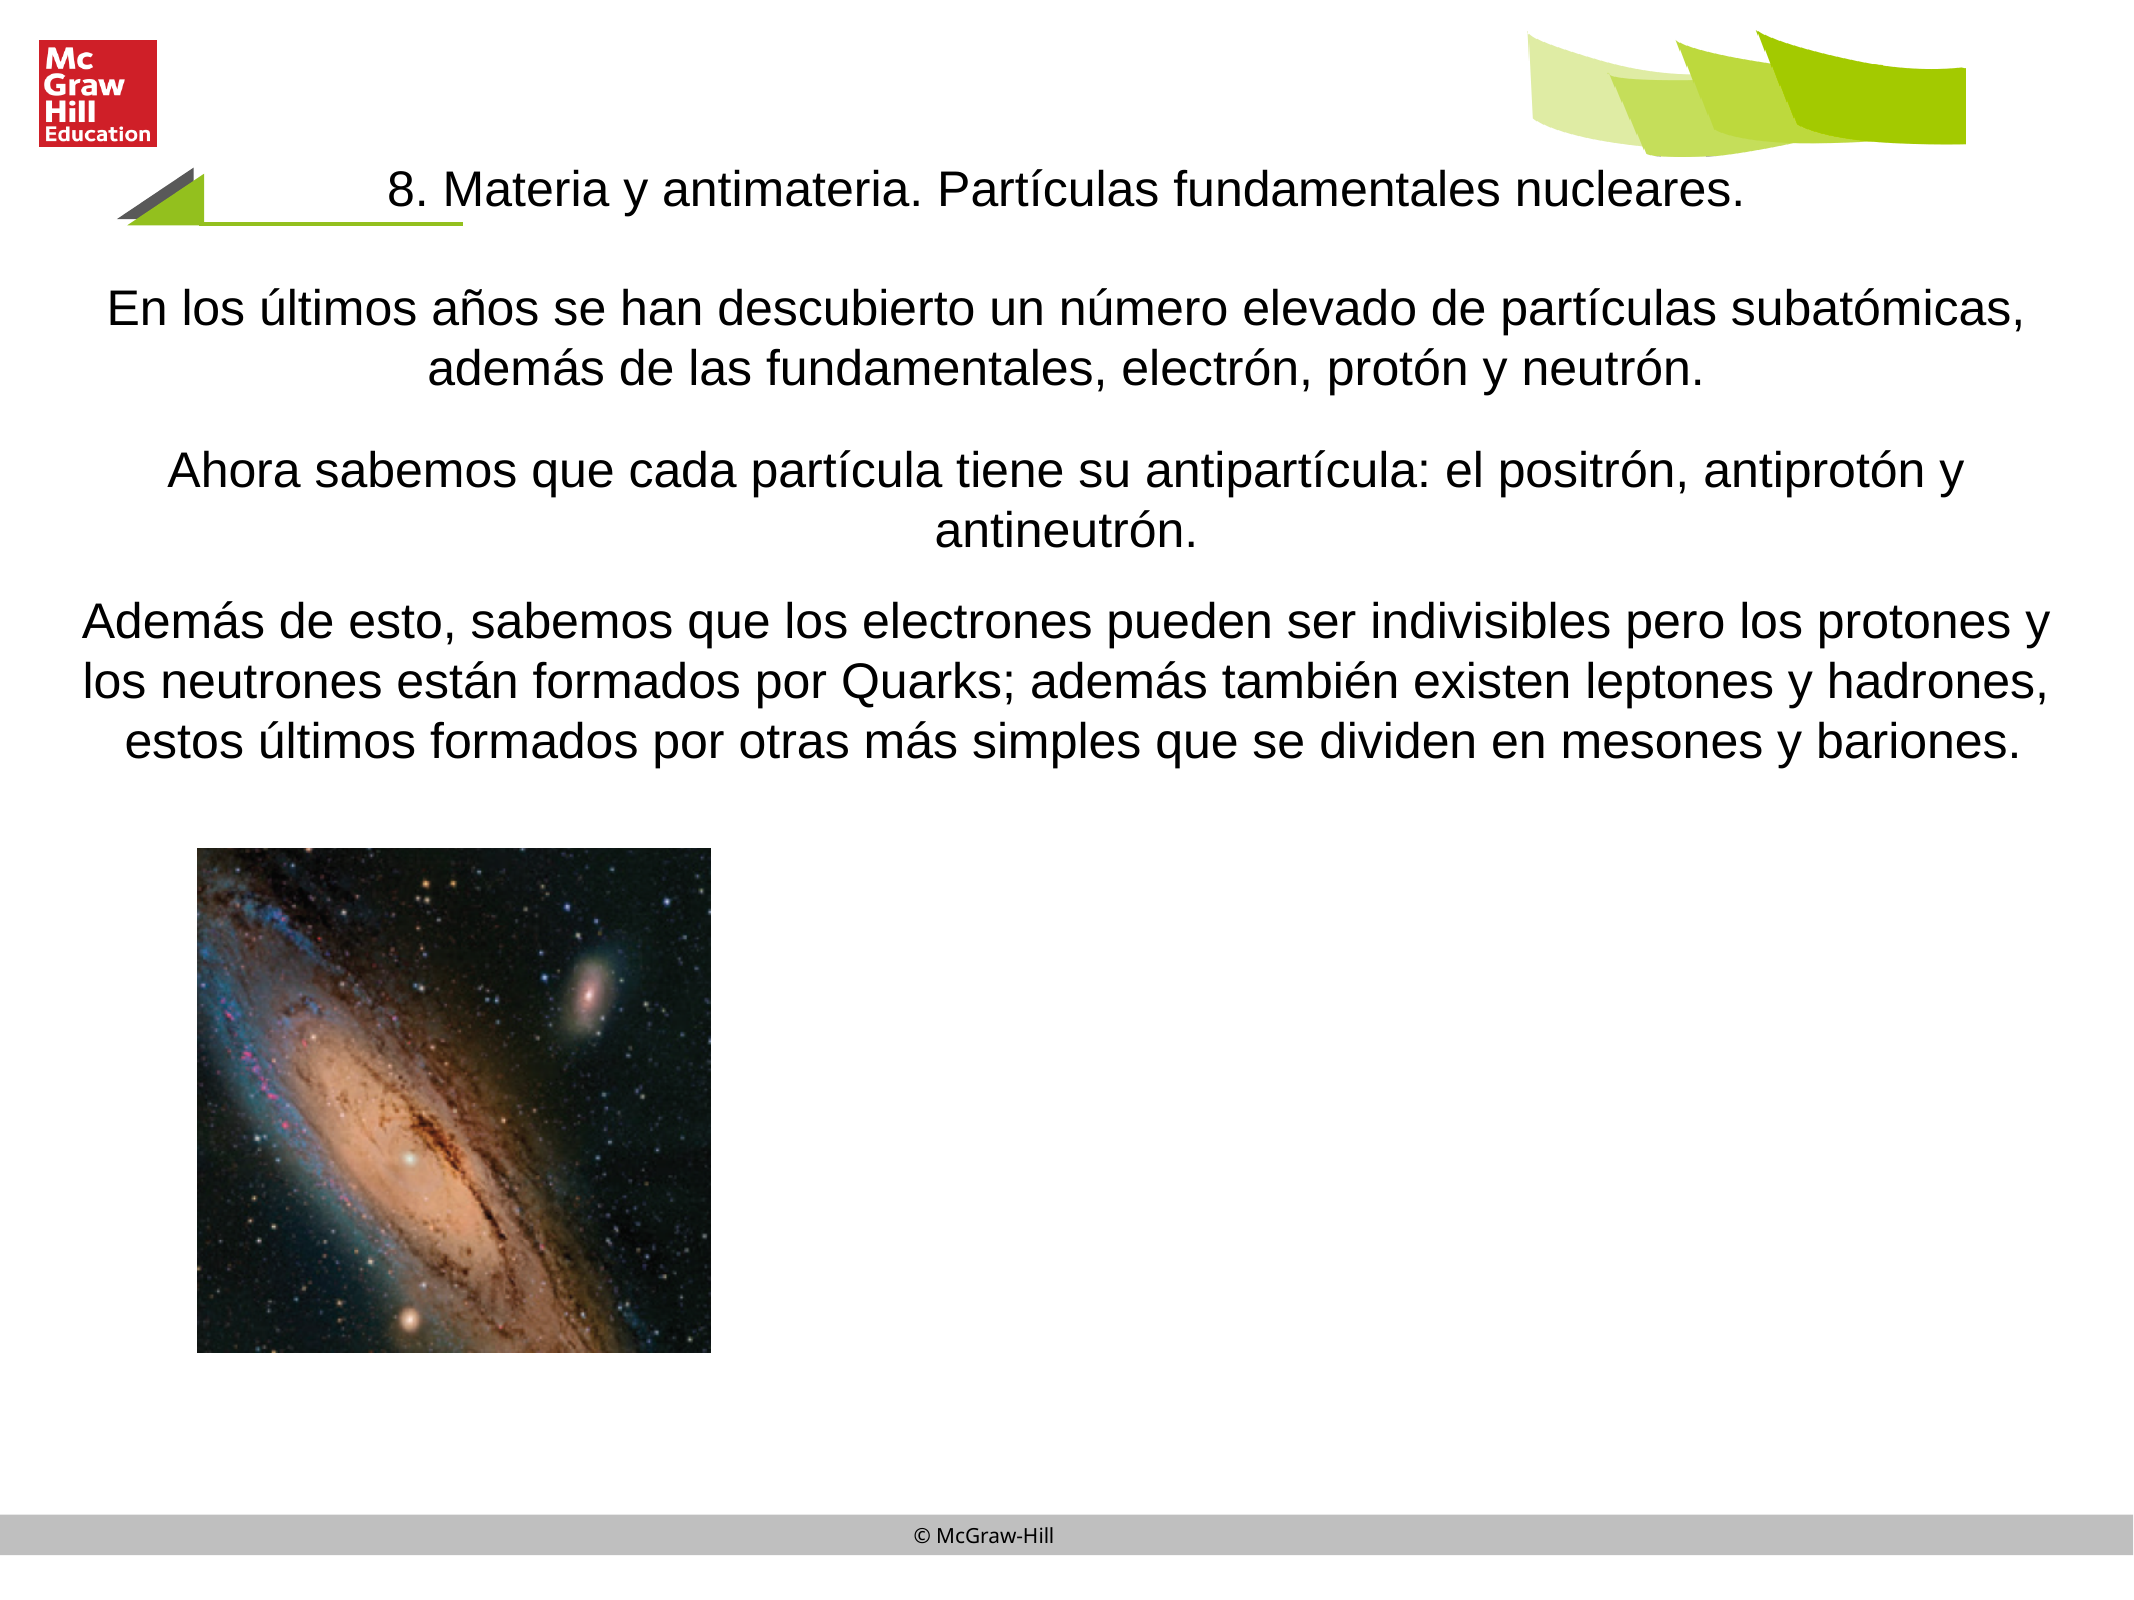

8. Materia y antimateria. Partículas fundamentales nucleares.
En los últimos años se han descubierto un número elevado de partículas subatómicas, además de las fundamentales, electrón, protón y neutrón.
Ahora sabemos que cada partícula tiene su antipartícula: el positrón, antiprotón y antineutrón.
Además de esto, sabemos que los electrones pueden ser indivisibles pero los protones y los neutrones están formados por Quarks; además también existen leptones y hadrones, estos últimos formados por otras más simples que se dividen en mesones y bariones.
© McGraw-Hill